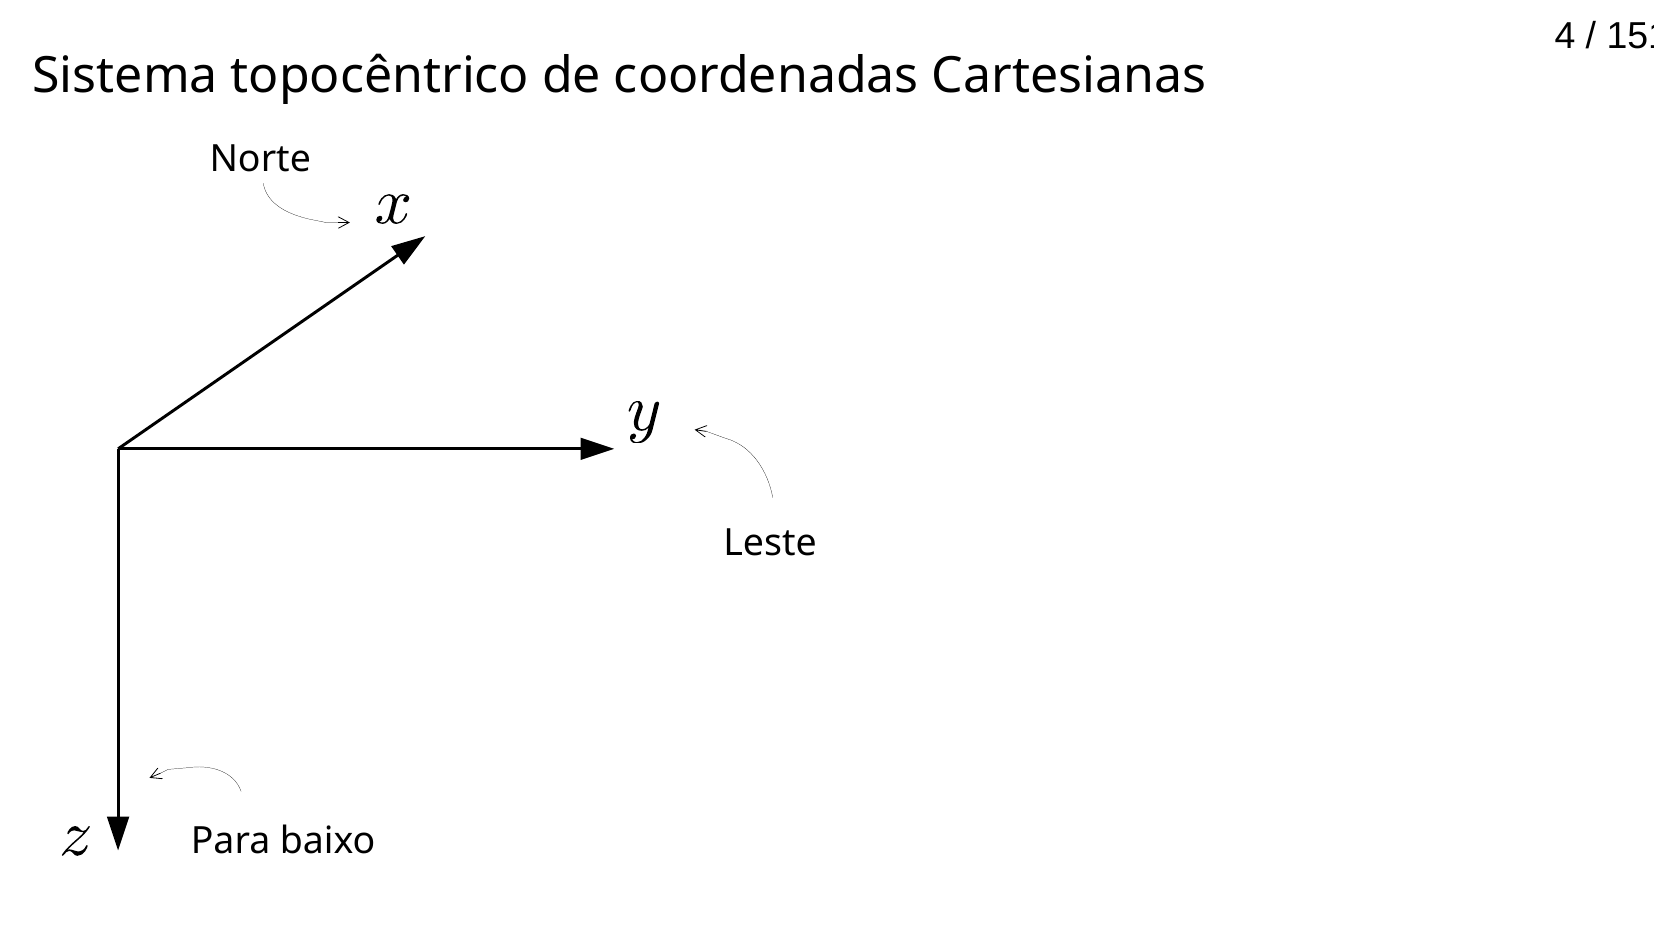

2 / 151
Sistema topocêntrico de coordenadas Cartesianas
Norte
Leste
Para baixo